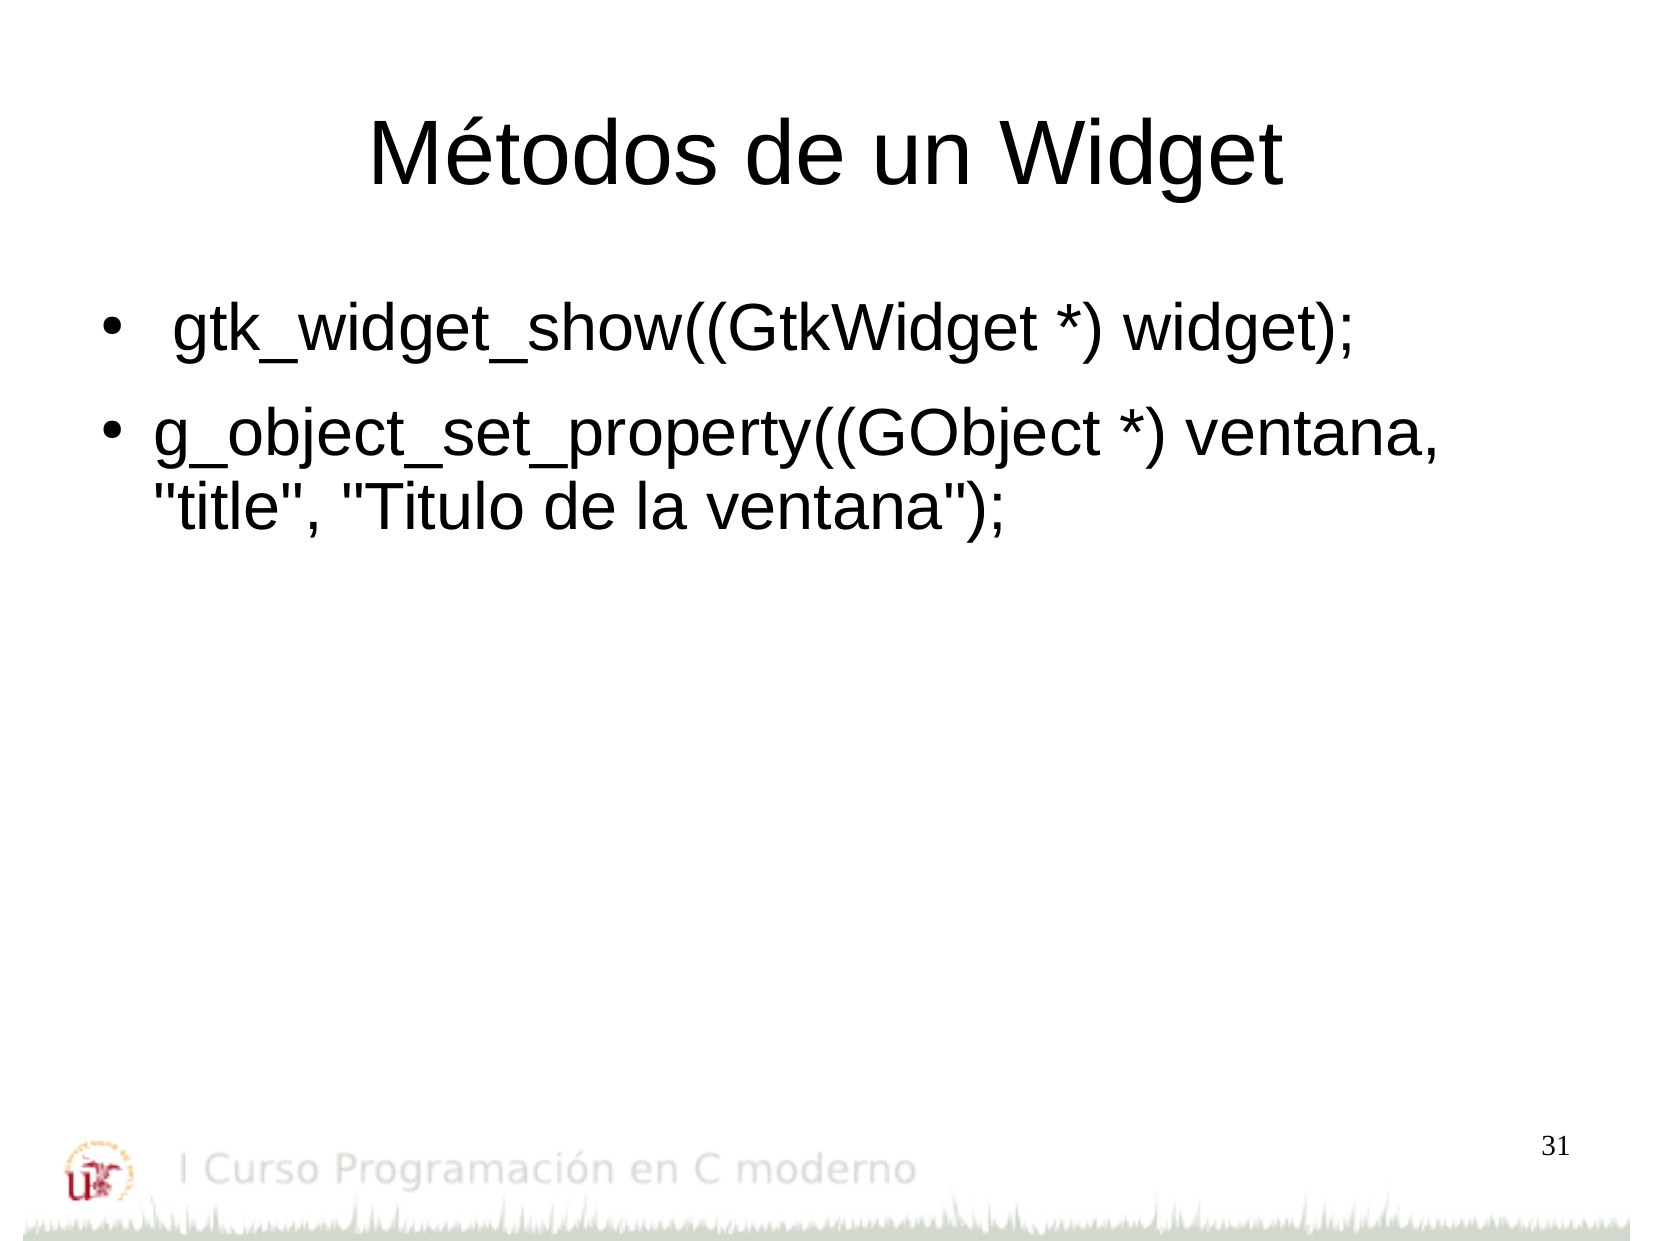

# Métodos de un Widget
 gtk_widget_show((GtkWidget *) widget);
g_object_set_property((GObject *) ventana, "title", "Titulo de la ventana");
31